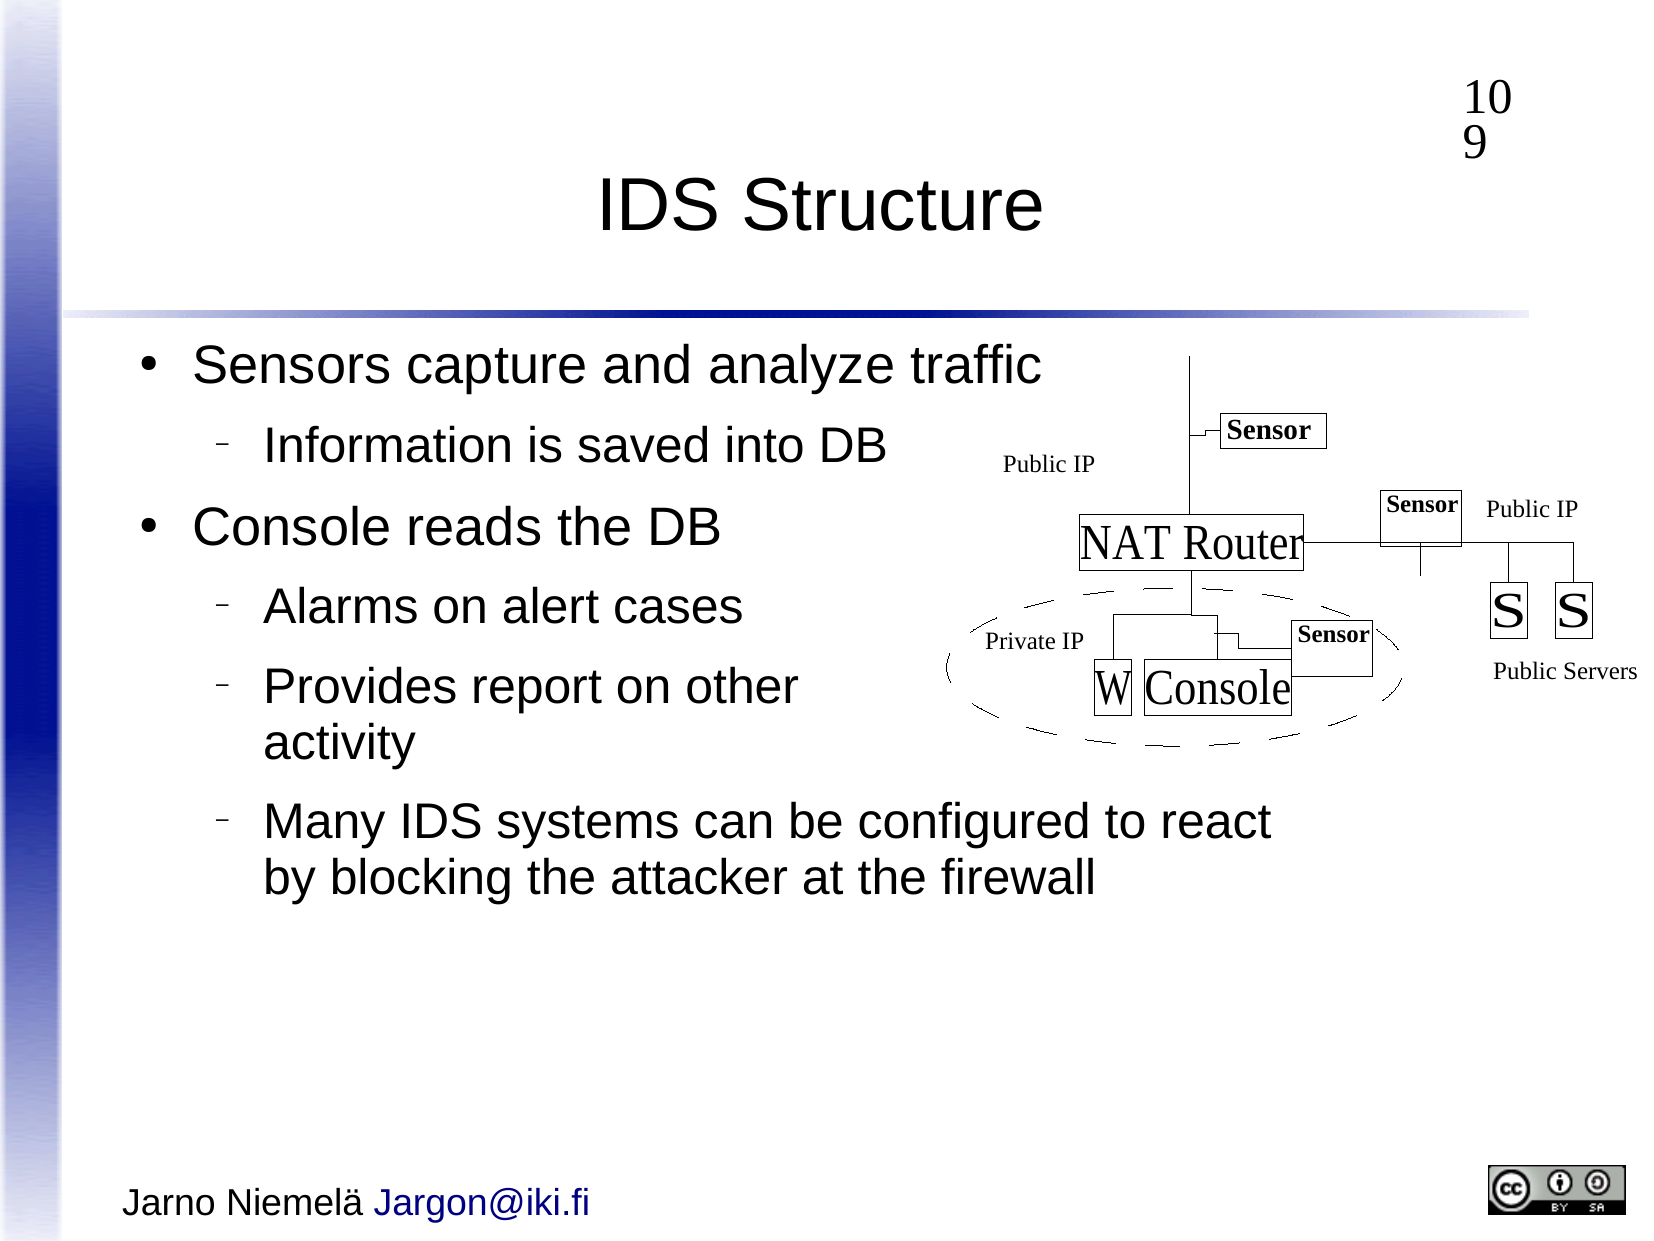

# IDS Structure
Sensors capture and analyze traffic
Information is saved into DB
Console reads the DB
Alarms on alert cases
Provides report on other
activity
Many IDS systems can be configured to react
by blocking the attacker at the firewall
 Sensor
Public IP
 Sensor
Public IP
NAT Router
S
S
 Sensor
Private IP
Public Servers
W
Console